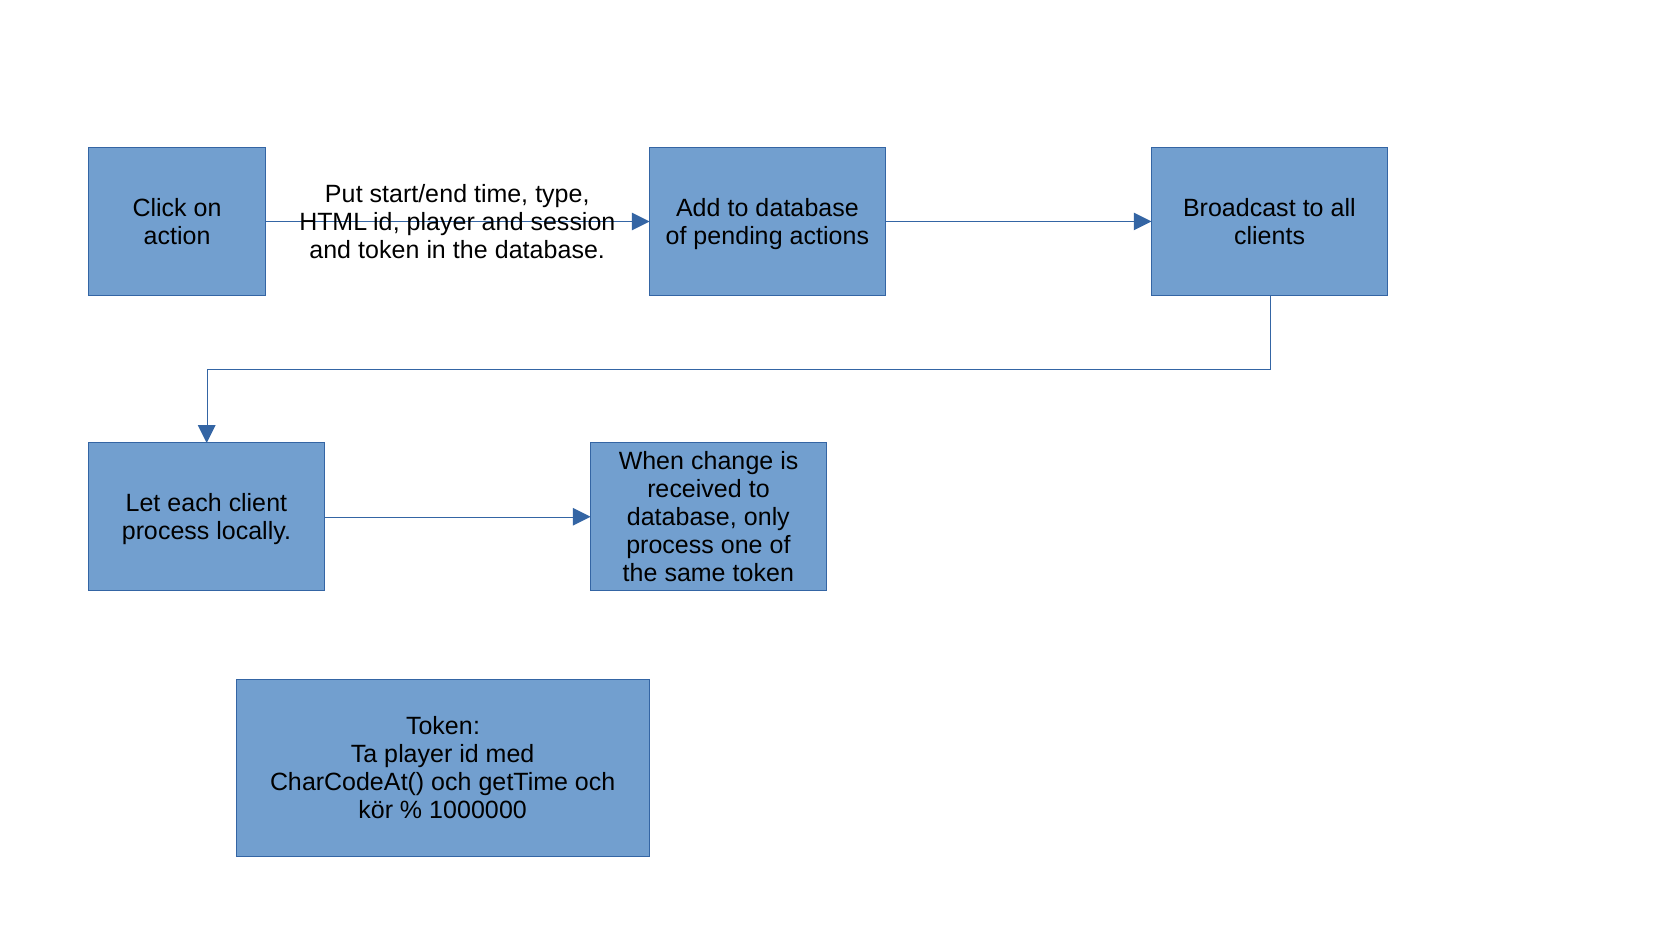

Click on action
Add to database of pending actions
Broadcast to all clients
Let each client process locally.
When change is received to database, only process one of the same token
Token:
Ta player id med
CharCodeAt() och getTime och kör % 1000000